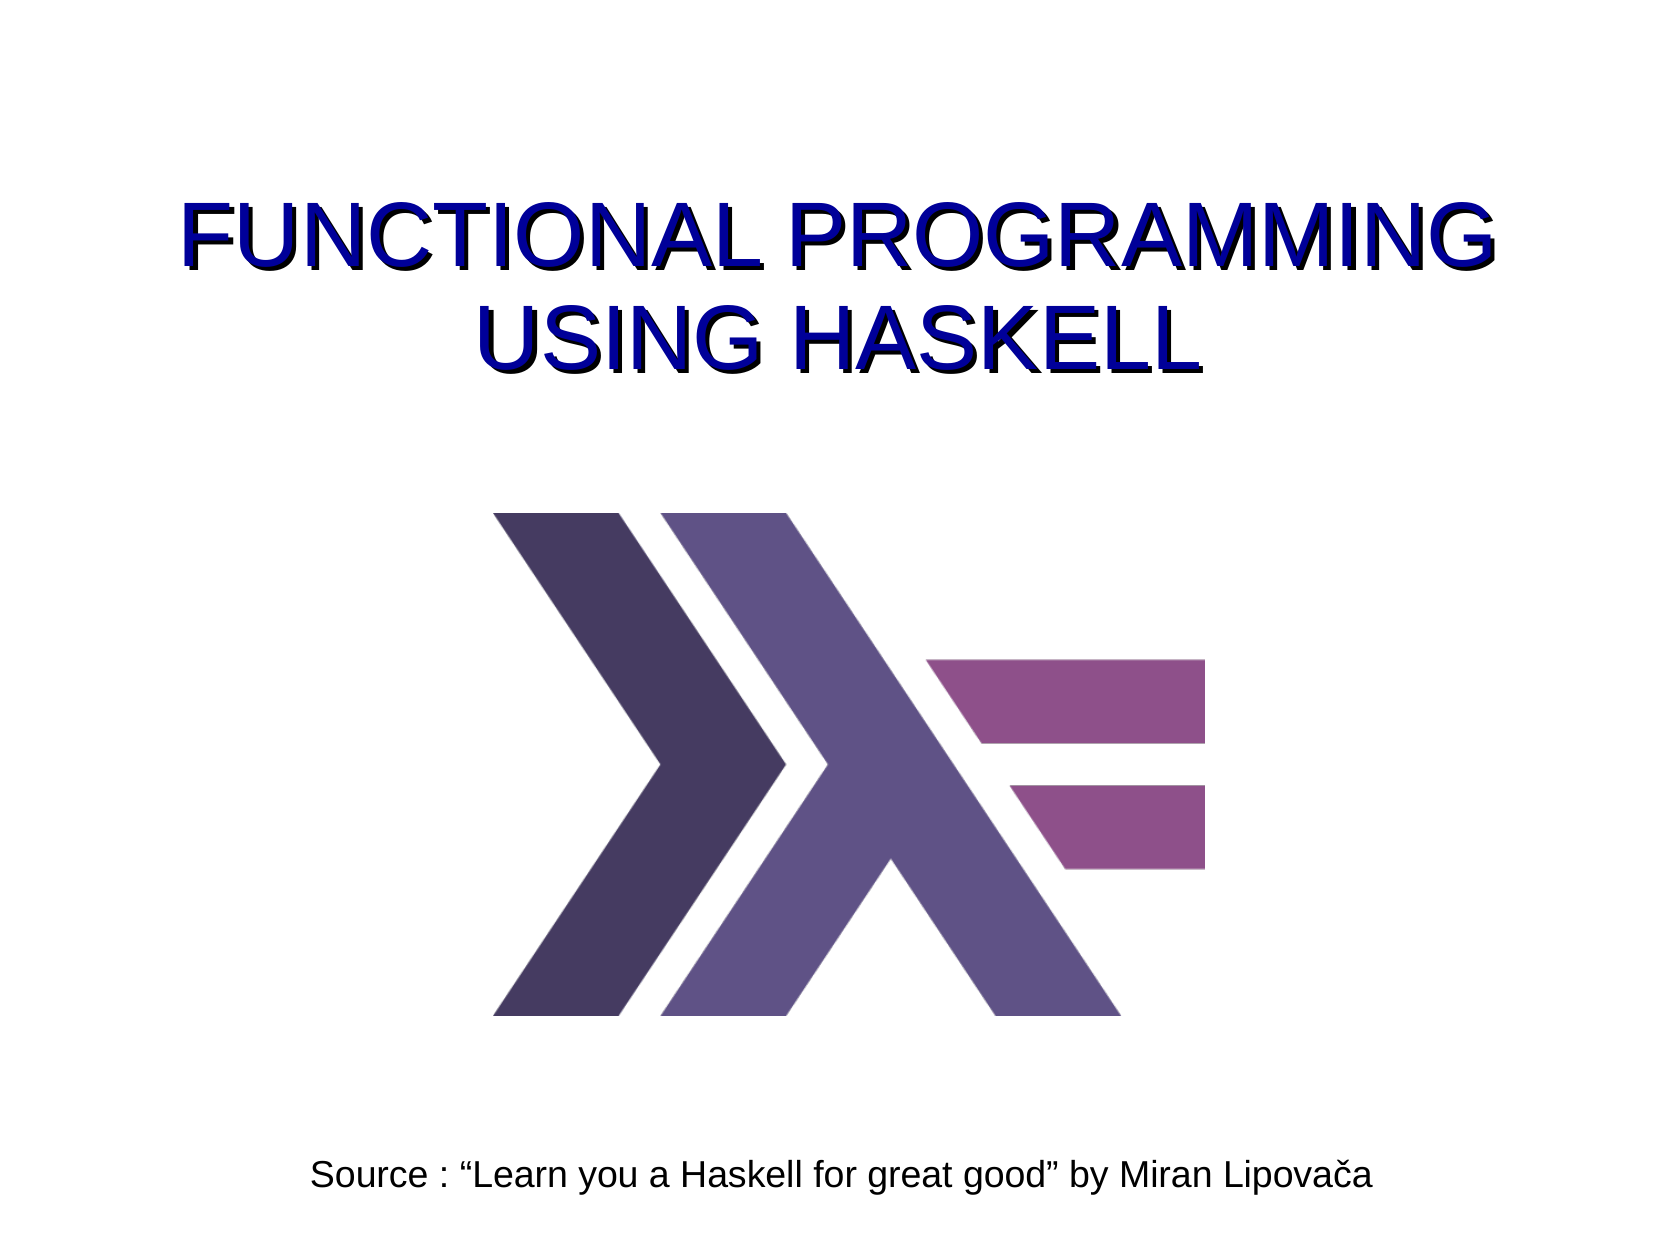

# FUNCTIONAL PROGRAMMING USING HASKELL
Source : “Learn you a Haskell for great good” by Miran Lipovača